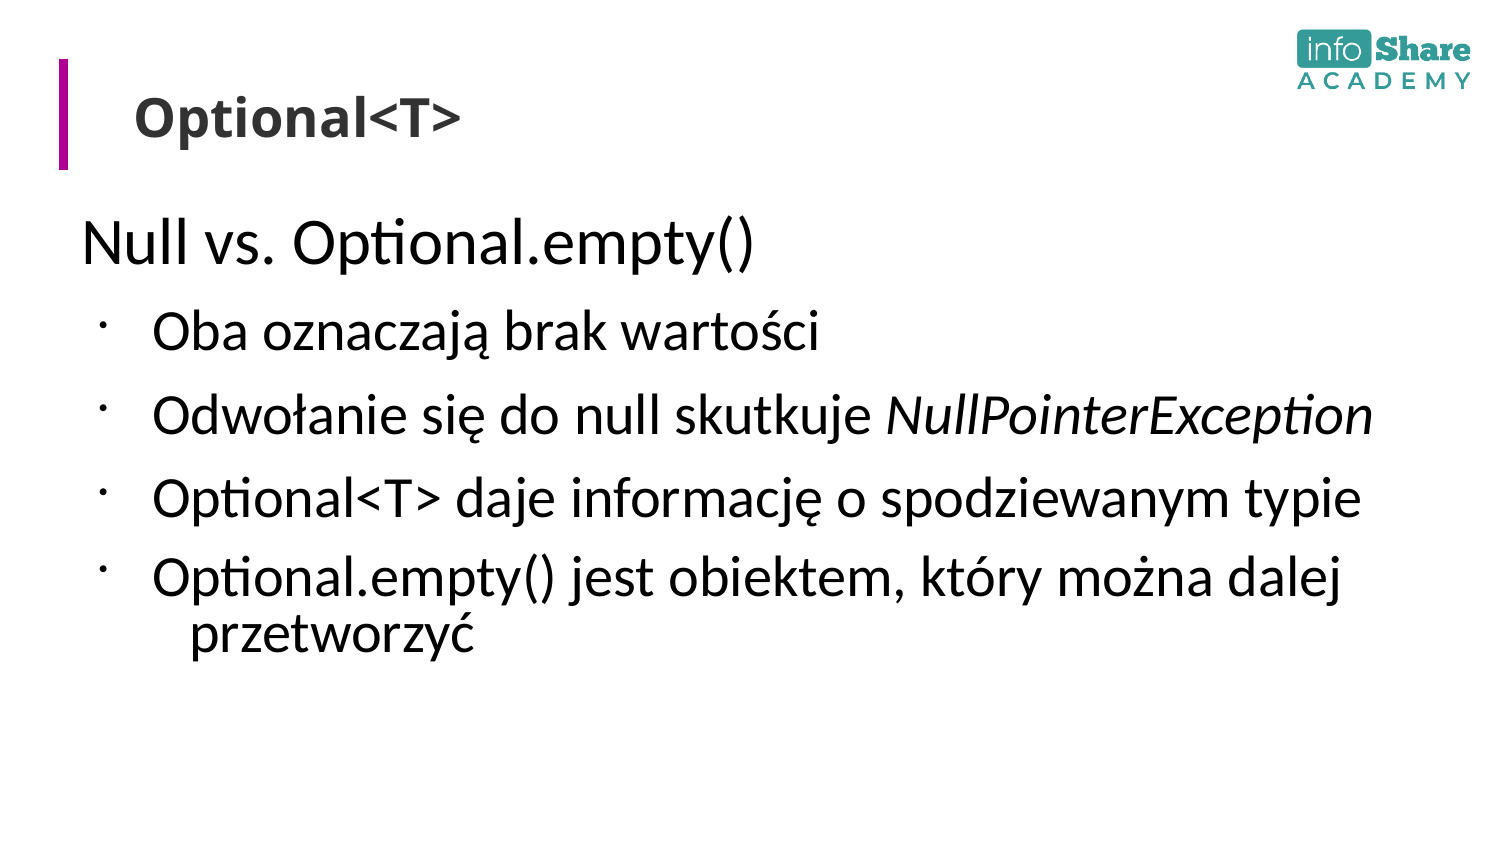

# Optional<T>
Null vs. Optional.empty()
Oba oznaczają brak wartości
Odwołanie się do null skutkuje NullPointerException
Optional<T> daje informację o spodziewanym typie
Optional.empty() jest obiektem, który można dalej przetworzyć